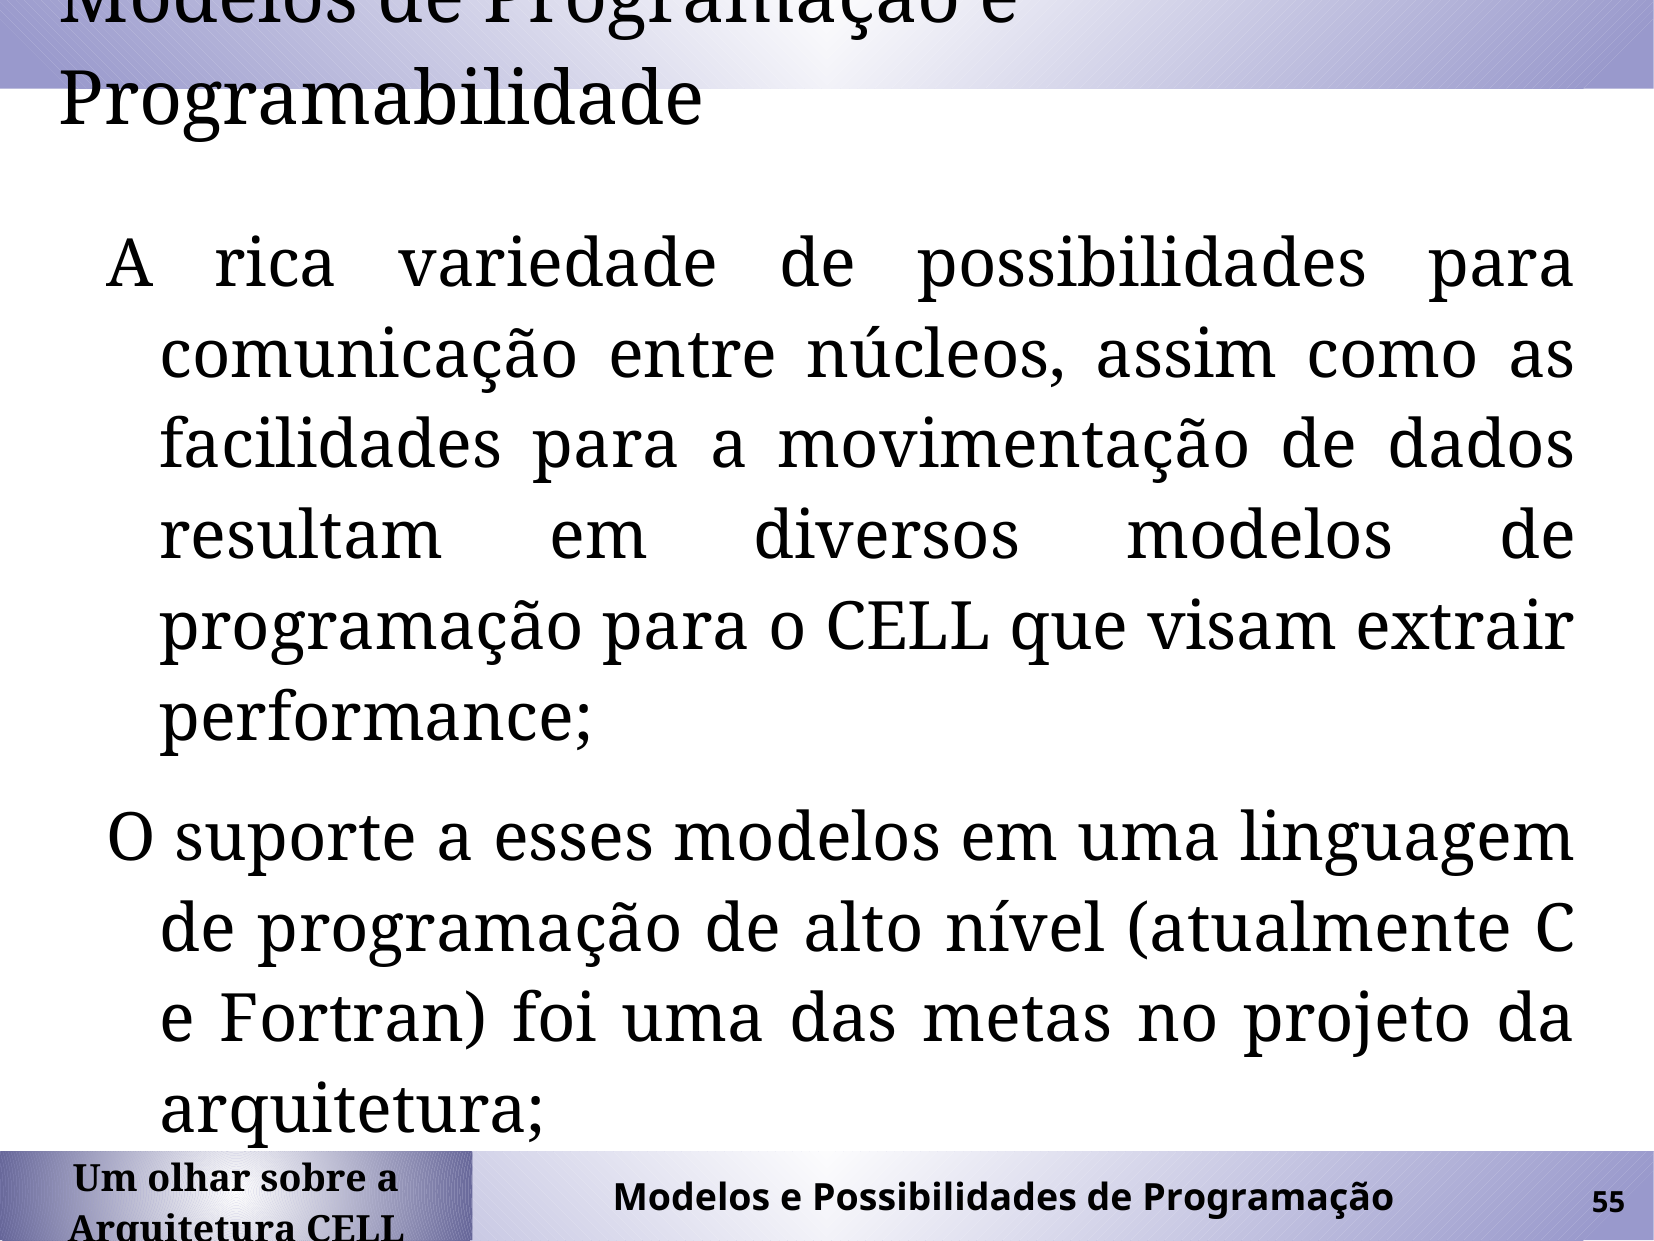

# Modelos de Programação e Programabilidade
A rica variedade de possibilidades para comunicação entre núcleos, assim como as facilidades para a movimentação de dados resultam em diversos modelos de programação para o CELL que visam extrair performance;
O suporte a esses modelos em uma linguagem de programação de alto nível (atualmente C e Fortran) foi uma das metas no projeto da arquitetura;
Modelos e Possibilidades de Programação
55